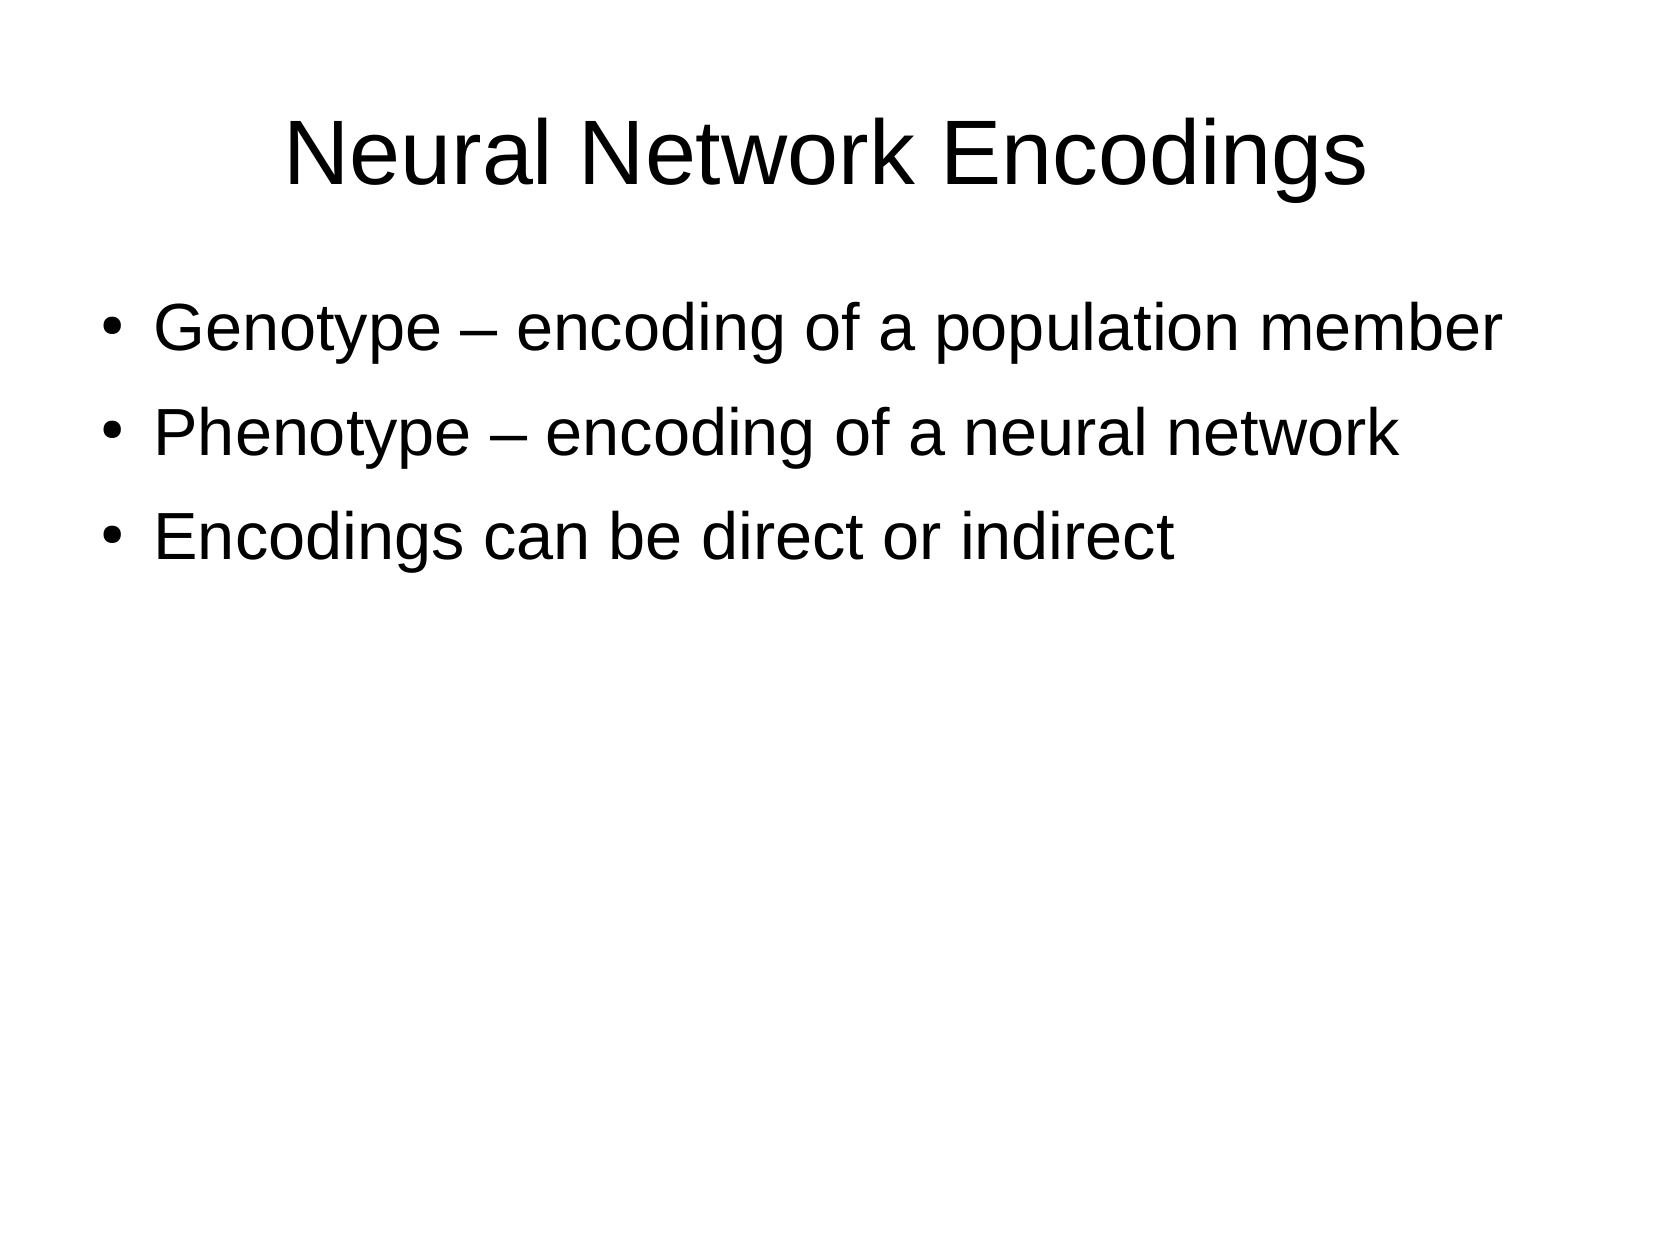

# Neural Network Encodings
Genotype – encoding of a population member
Phenotype – encoding of a neural network
Encodings can be direct or indirect